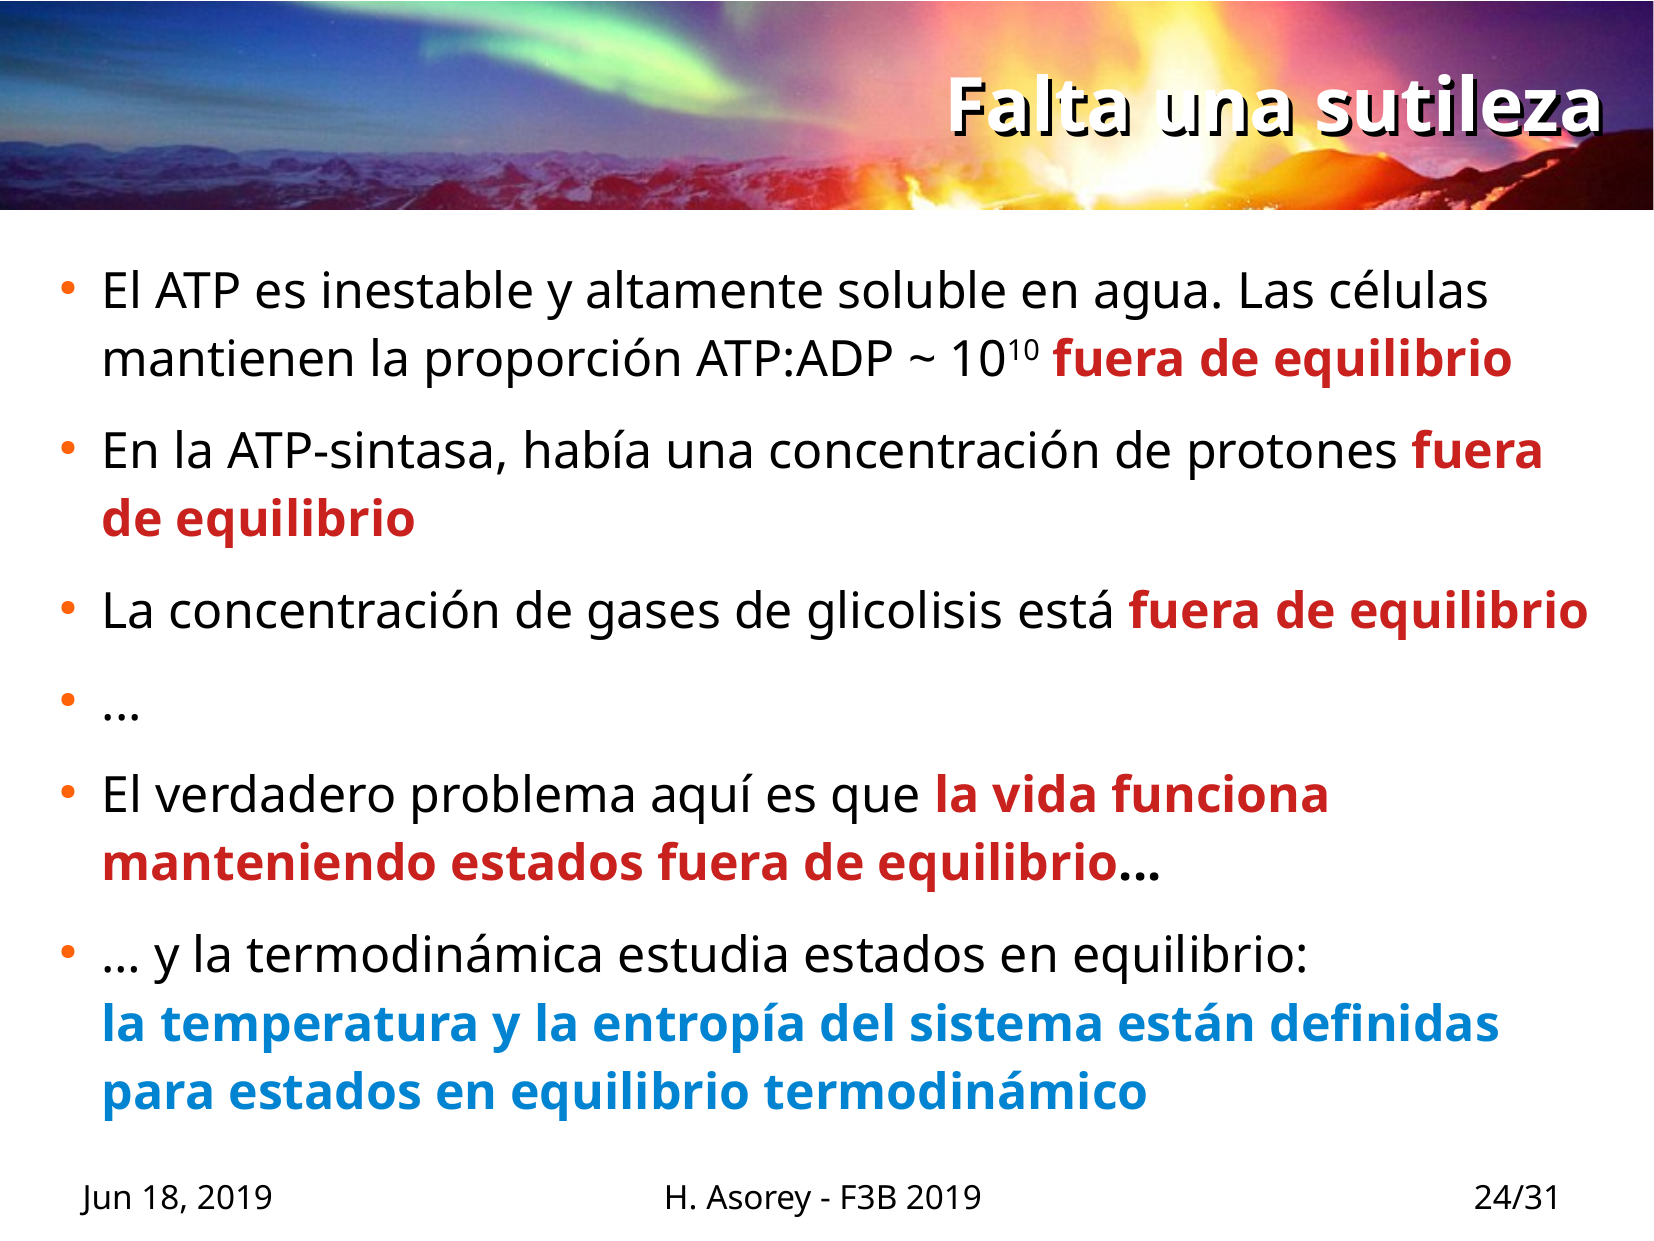

# Falta una sutileza
El ATP es inestable y altamente soluble en agua. Las células mantienen la proporción ATP:ADP ~ 1010 fuera de equilibrio
En la ATP-sintasa, había una concentración de protones fuera de equilibrio
La concentración de gases de glicolisis está fuera de equilibrio
...
El verdadero problema aquí es que la vida funciona manteniendo estados fuera de equilibrio...
… y la termodinámica estudia estados en equilibrio:
la temperatura y la entropía del sistema están definidas para estados en equilibrio termodinámico
Jun 18, 2019
H. Asorey - F3B 2019
24